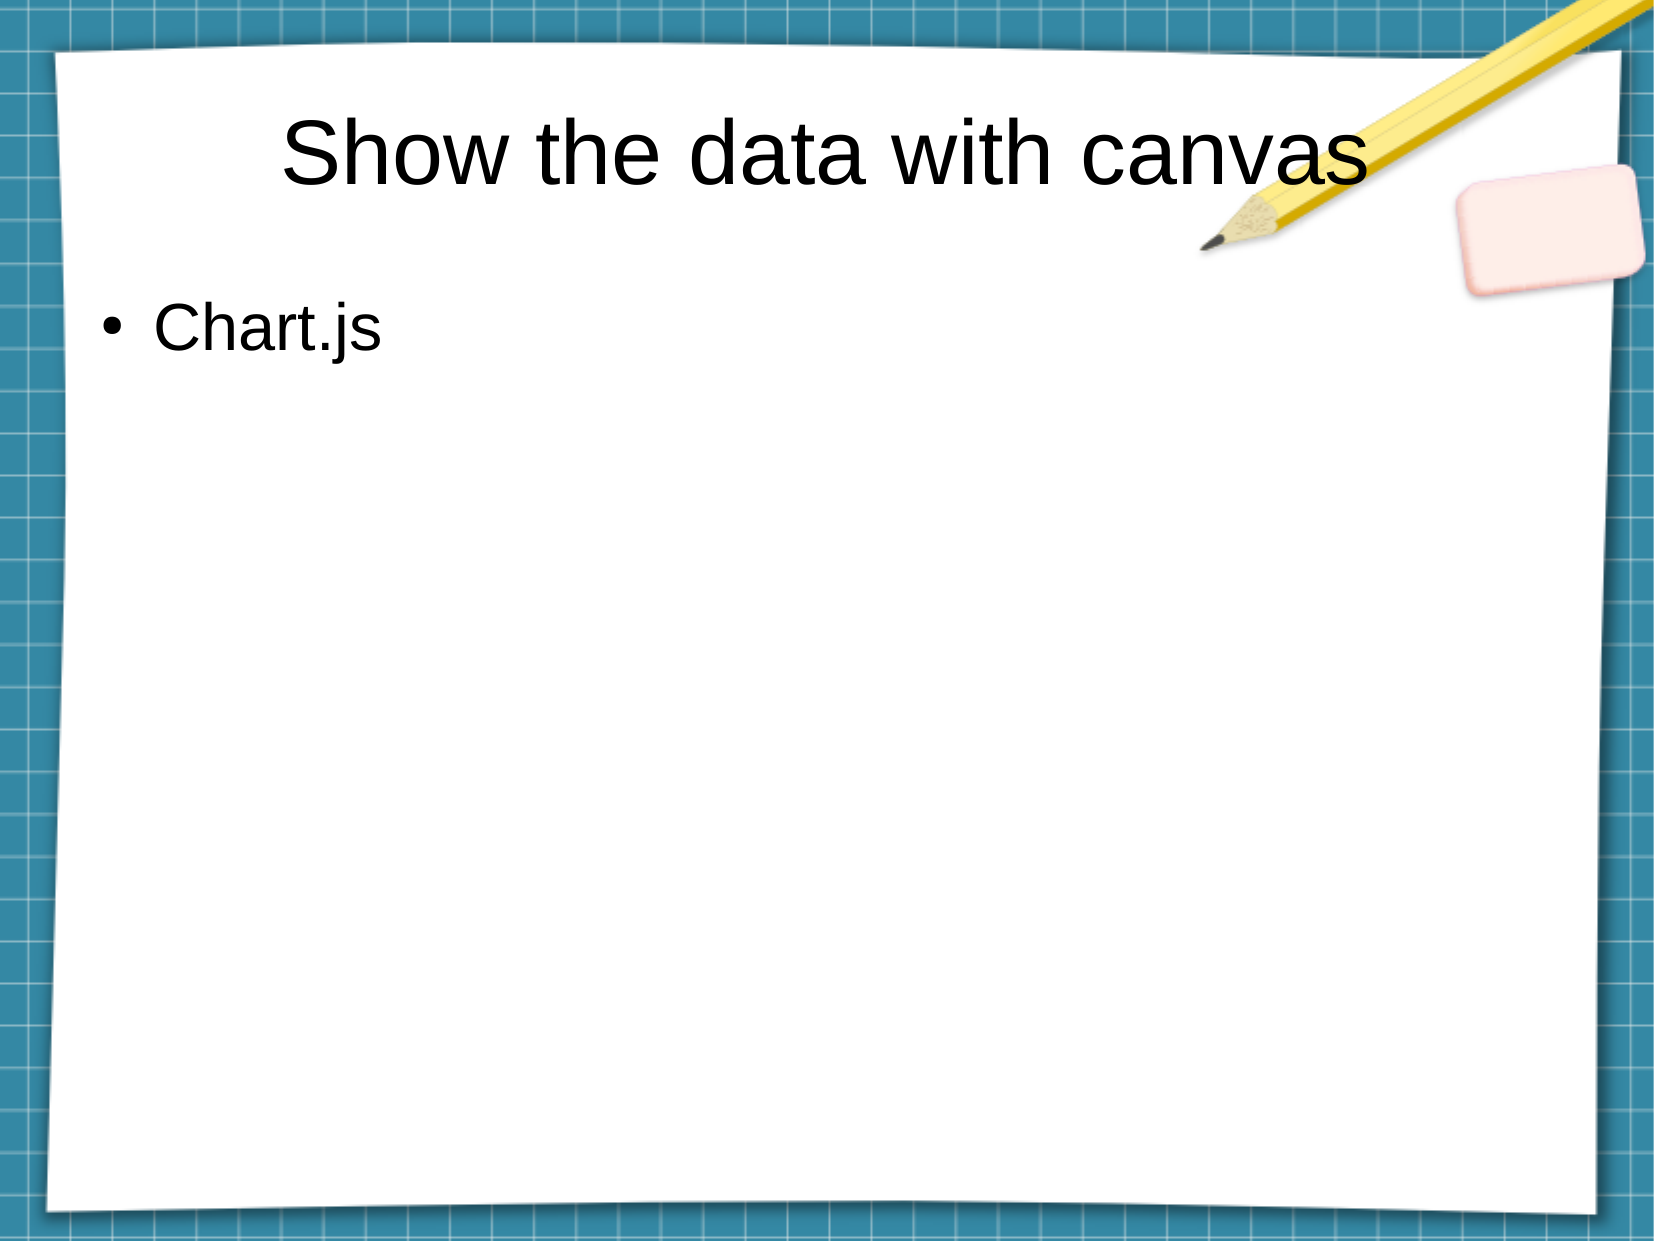

# Show the data with canvas
Chart.js